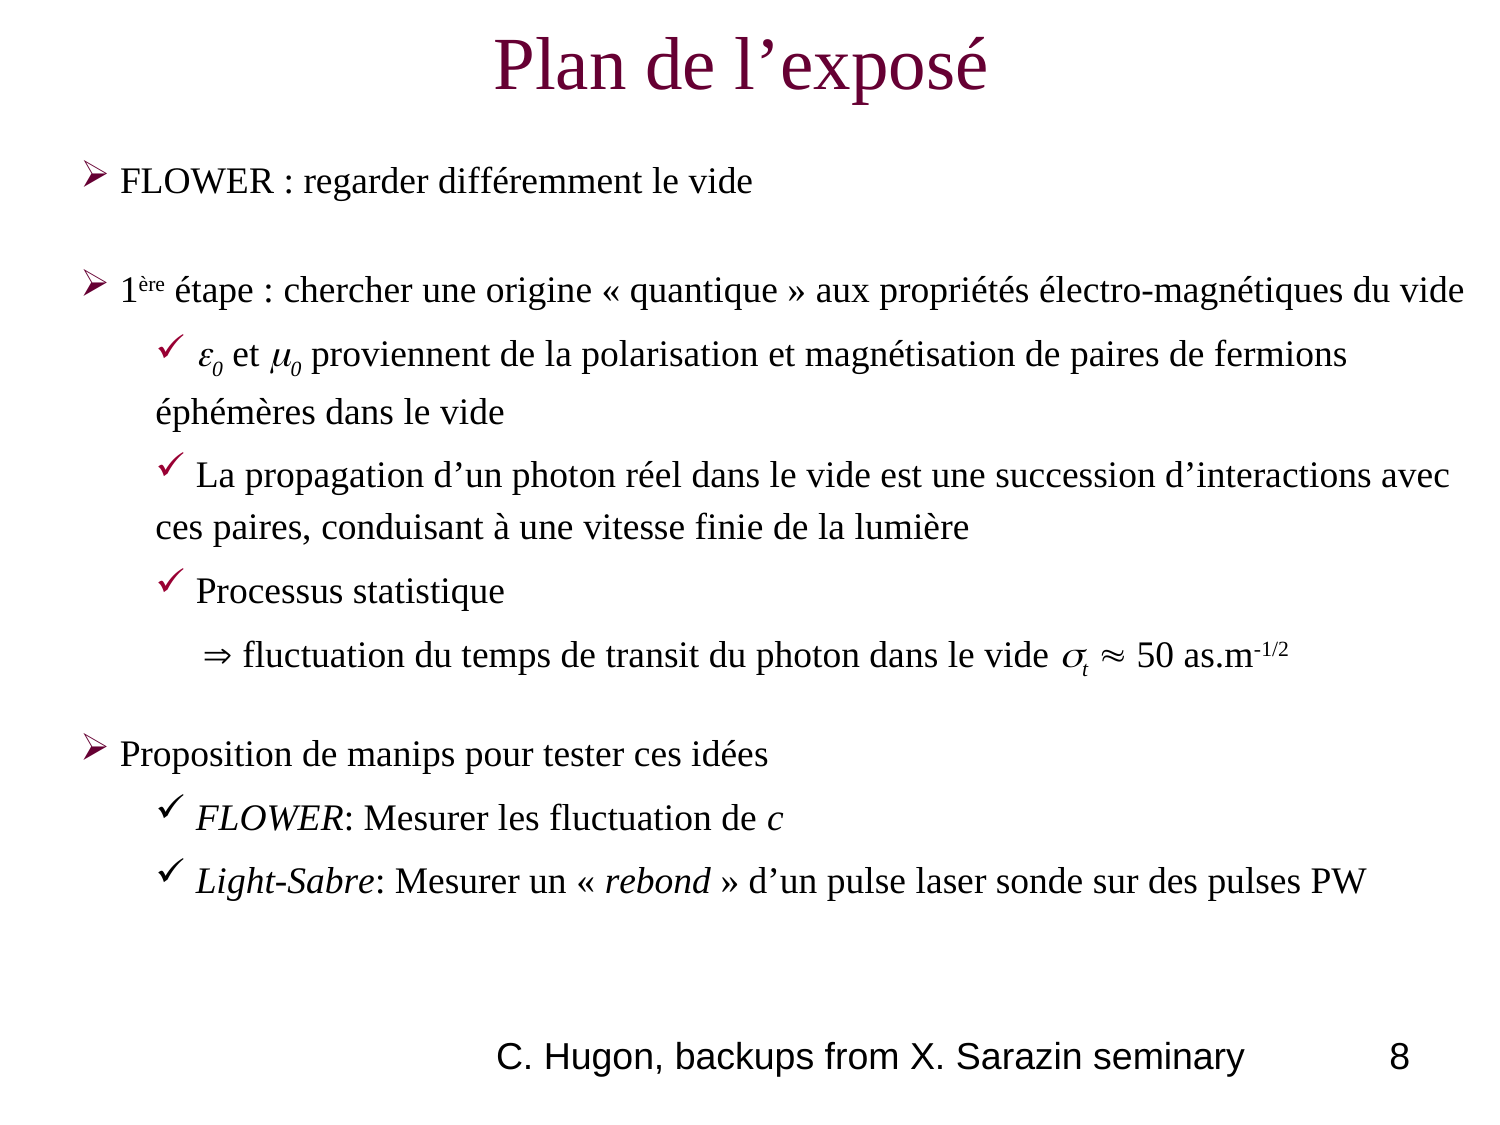

Plan de l’exposé
 FLOWER : regarder différemment le vide
 1ère étape : chercher une origine « quantique » aux propriétés électro-magnétiques du vide
 0 et 0 proviennent de la polarisation et magnétisation de paires de fermions éphémères dans le vide
 La propagation d’un photon réel dans le vide est une succession d’interactions avec ces paires, conduisant à une vitesse finie de la lumière
 Processus statistique
  fluctuation du temps de transit du photon dans le vide t  50 as.m-1/2
 Proposition de manips pour tester ces idées
 FLOWER: Mesurer les fluctuation de c
 Light-Sabre: Mesurer un « rebond » d’un pulse laser sonde sur des pulses PW
C. Hugon, backups from X. Sarazin seminary
8